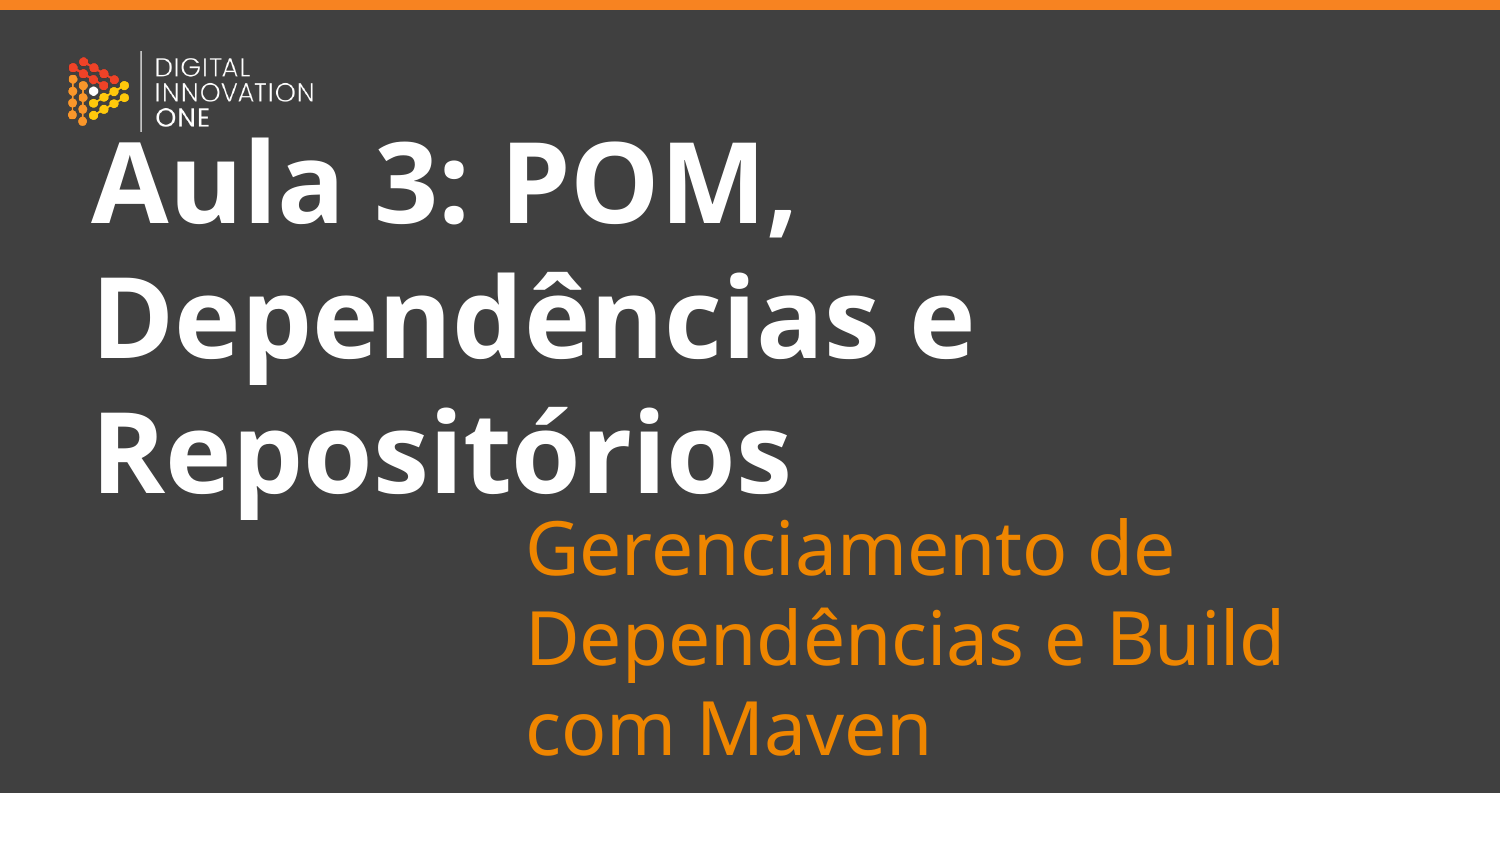

[Nome do curso]
Aula 3: POM, Dependências e Repositórios
[Nome da aula]
Gerenciamento de Dependências e Build com Maven
# [Nome do palestrante] [Posição]